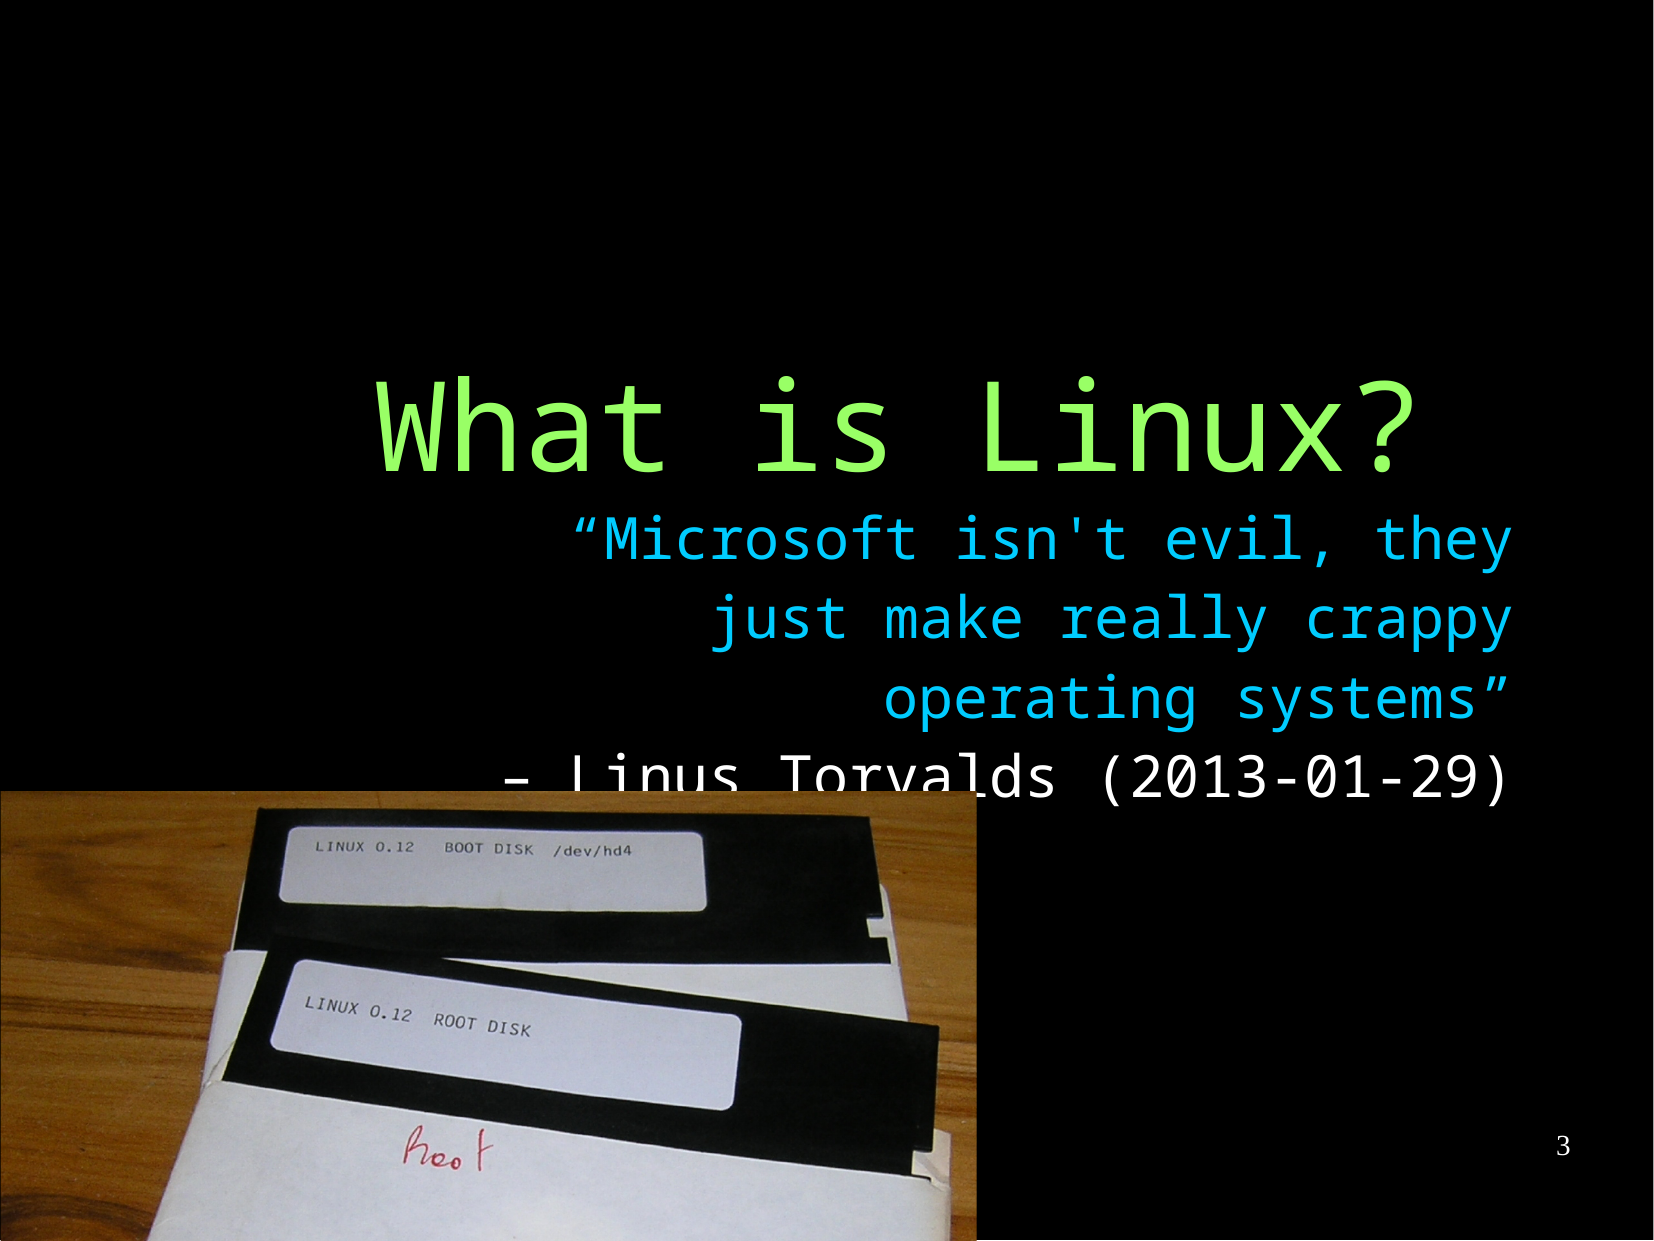

What is Linux?
“Microsoft isn't evil, they just make really crappy operating systems”
– Linus Torvalds (2013-01-29)